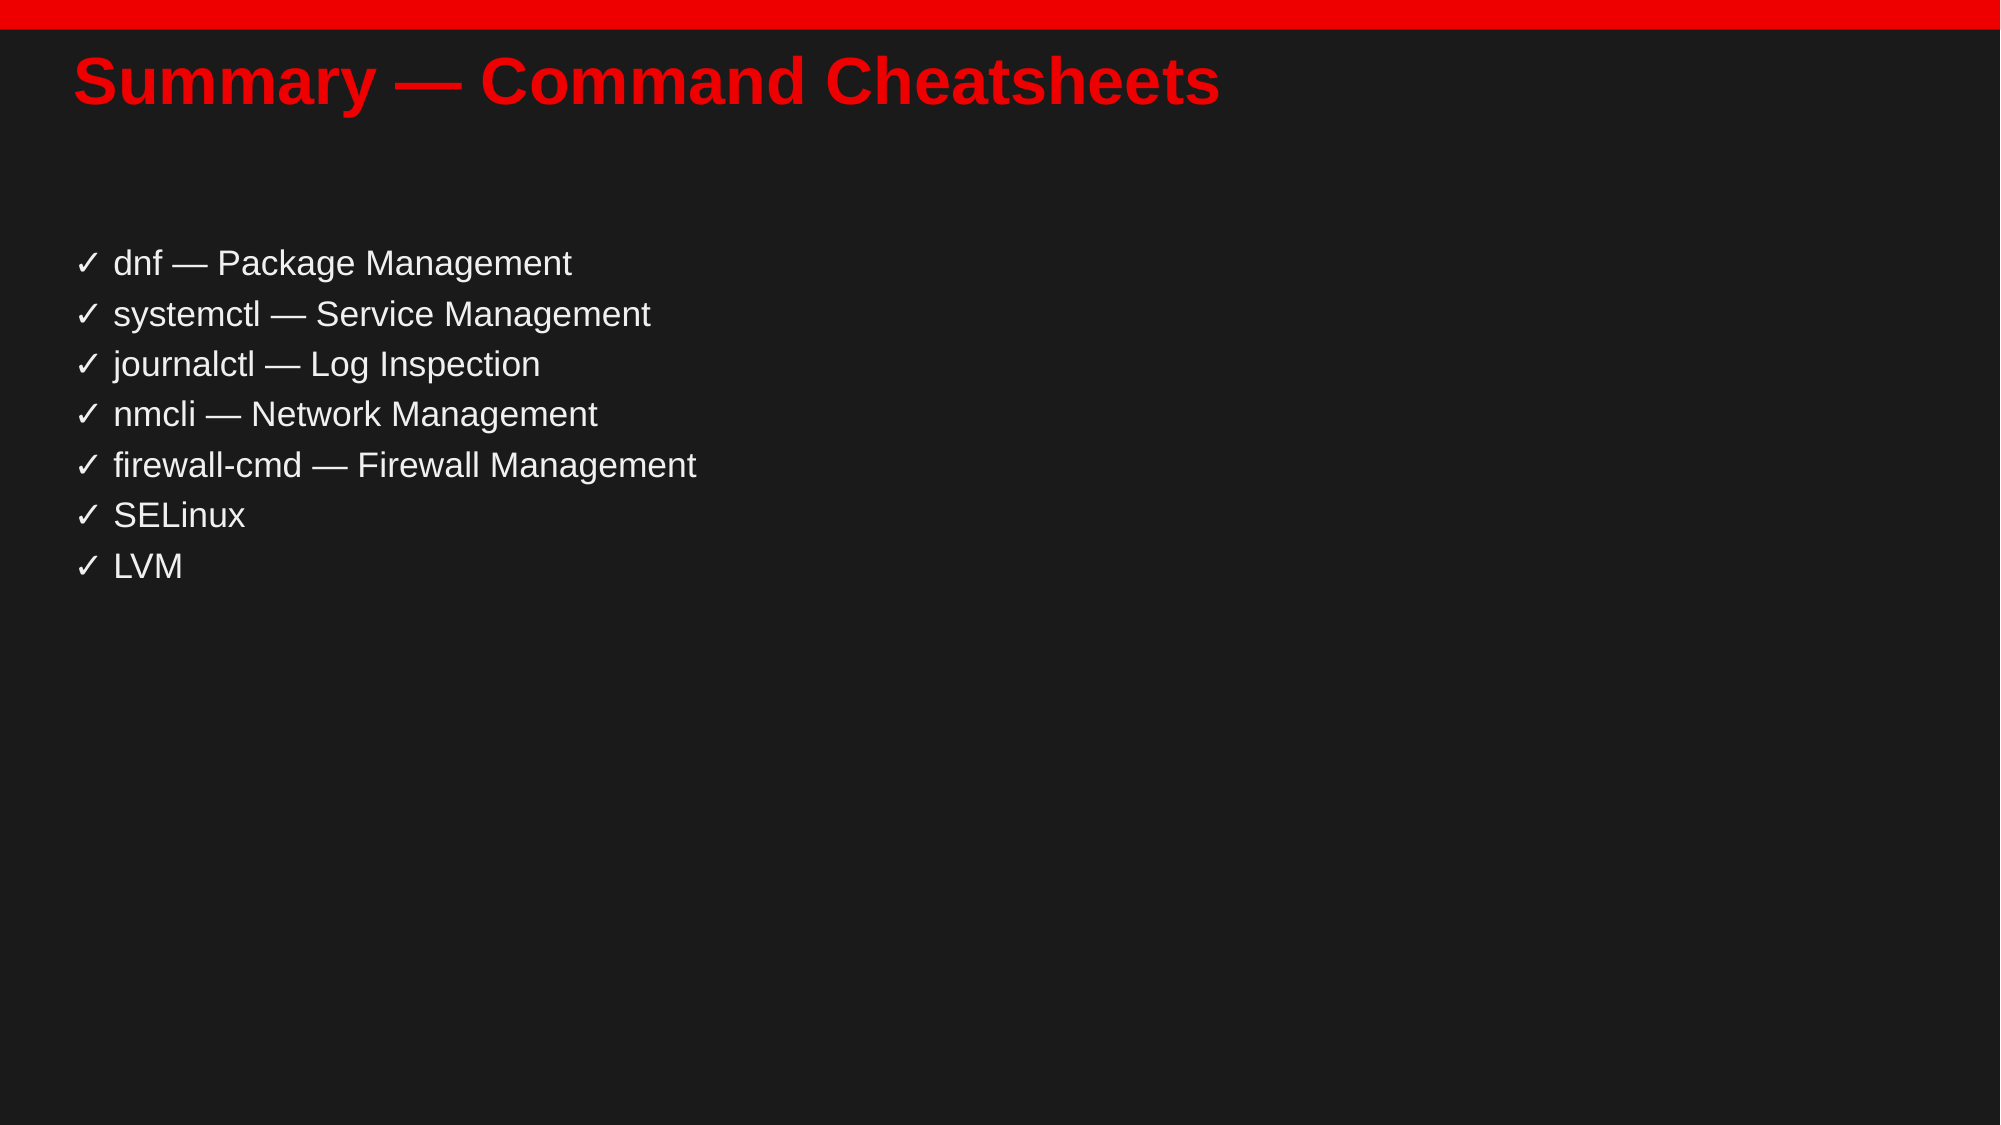

Summary — Command Cheatsheets
✓ dnf — Package Management
✓ systemctl — Service Management
✓ journalctl — Log Inspection
✓ nmcli — Network Management
✓ firewall-cmd — Firewall Management
✓ SELinux
✓ LVM